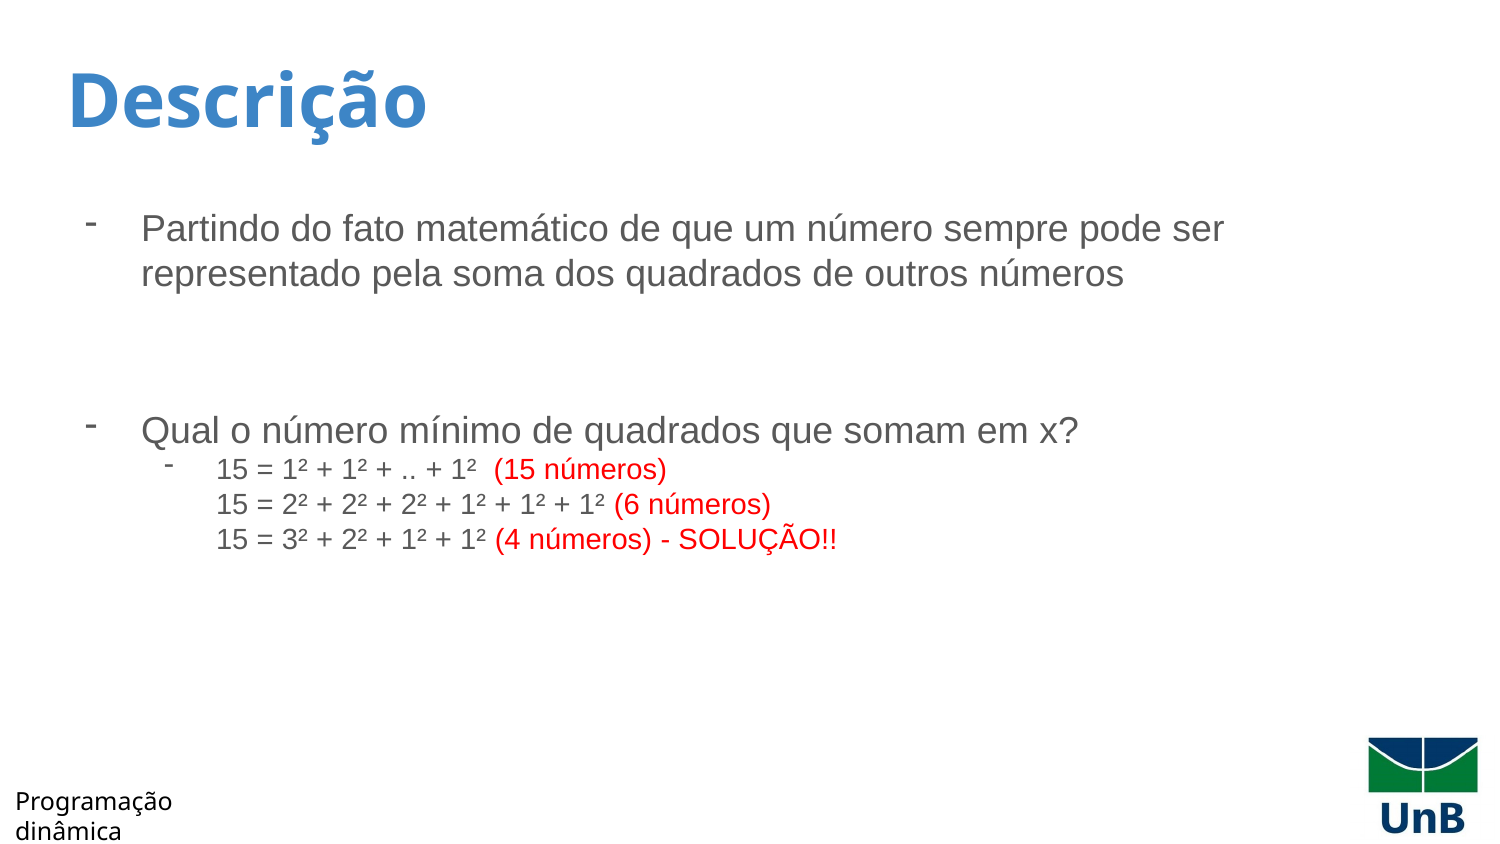

# Descrição
Partindo do fato matemático de que um número sempre pode ser representado pela soma dos quadrados de outros números
Qual o número mínimo de quadrados que somam em x?
15 = 1² + 1² + .. + 1² (15 números)
15 = 2² + 2² + 2² + 1² + 1² + 1² (6 números)
15 = 3² + 2² + 1² + 1² (4 números) - SOLUÇÃO!!
Programação dinâmica